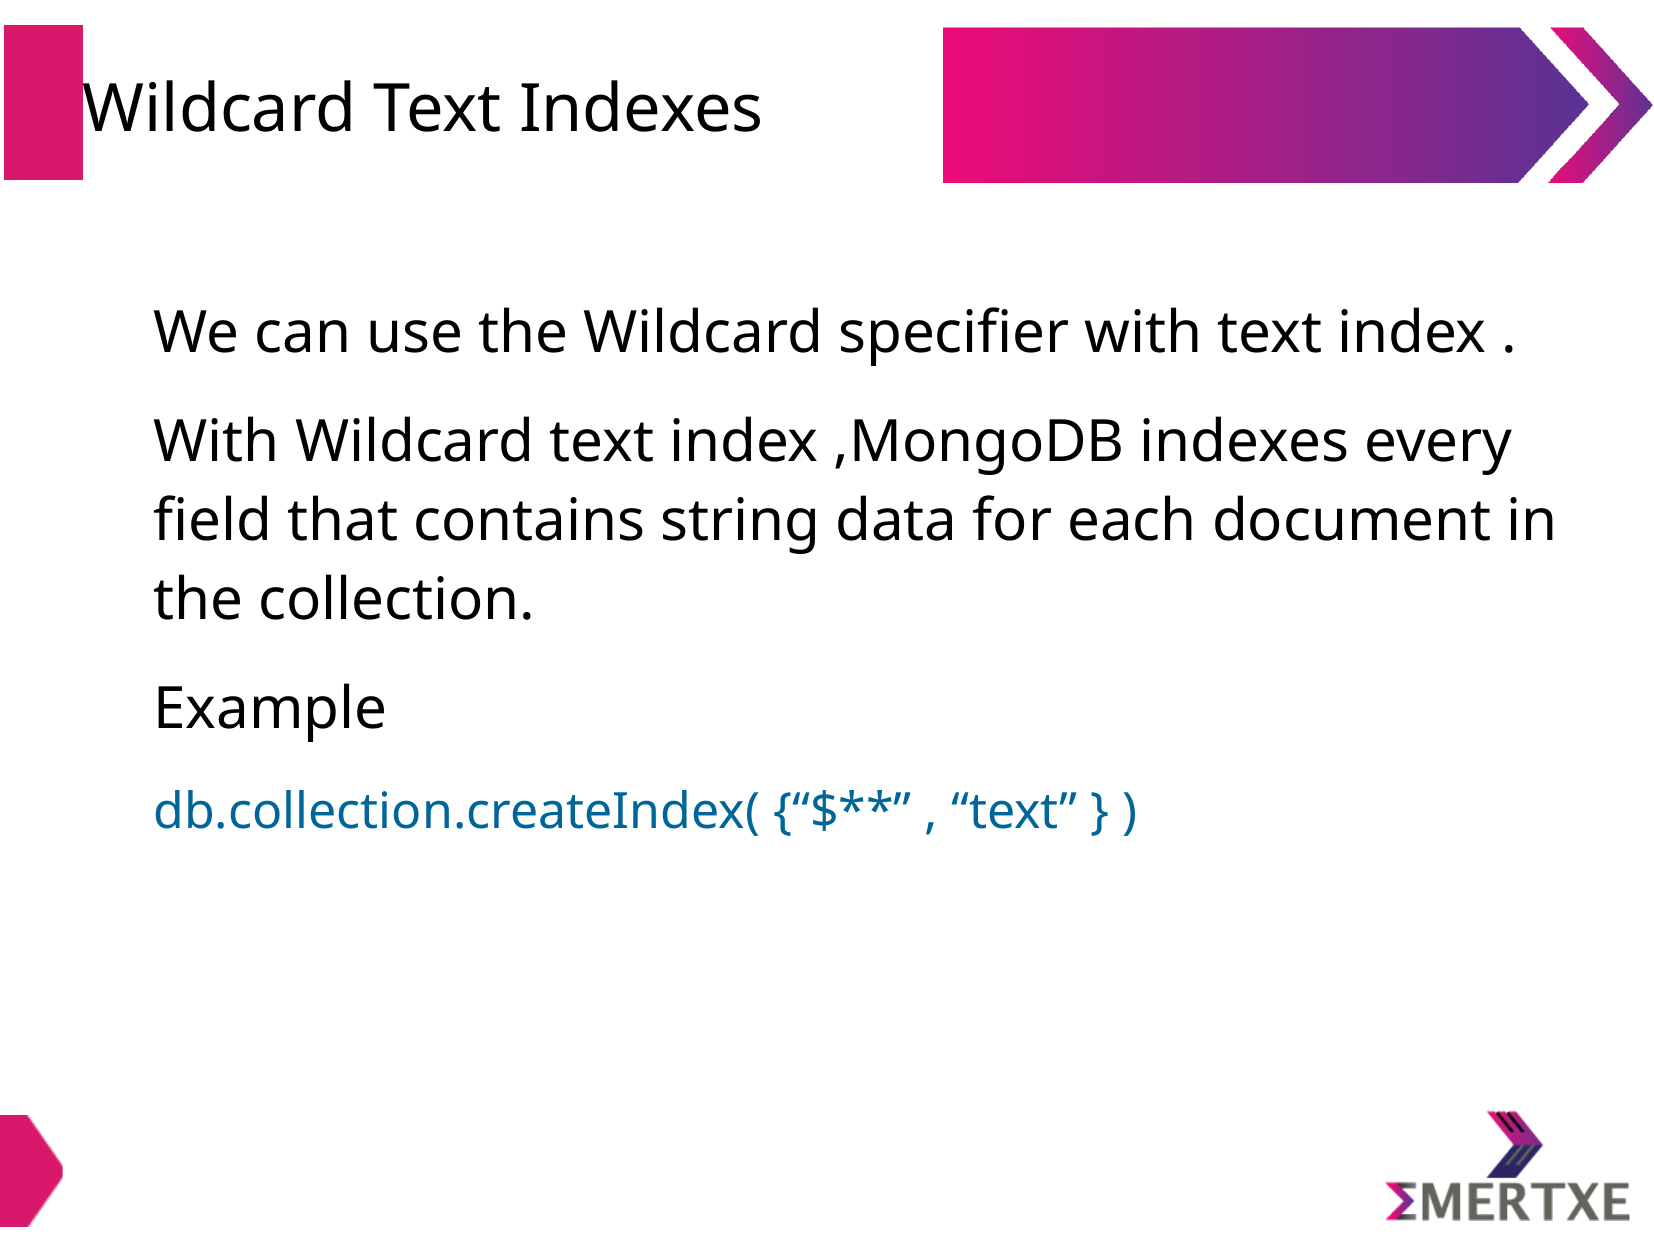

# Wildcard Text Indexes
We can use the Wildcard specifier with text index .
With Wildcard text index ,MongoDB indexes every field that contains string data for each document in the collection.
Example
db.collection.createIndex( {“$**” , “text” } )